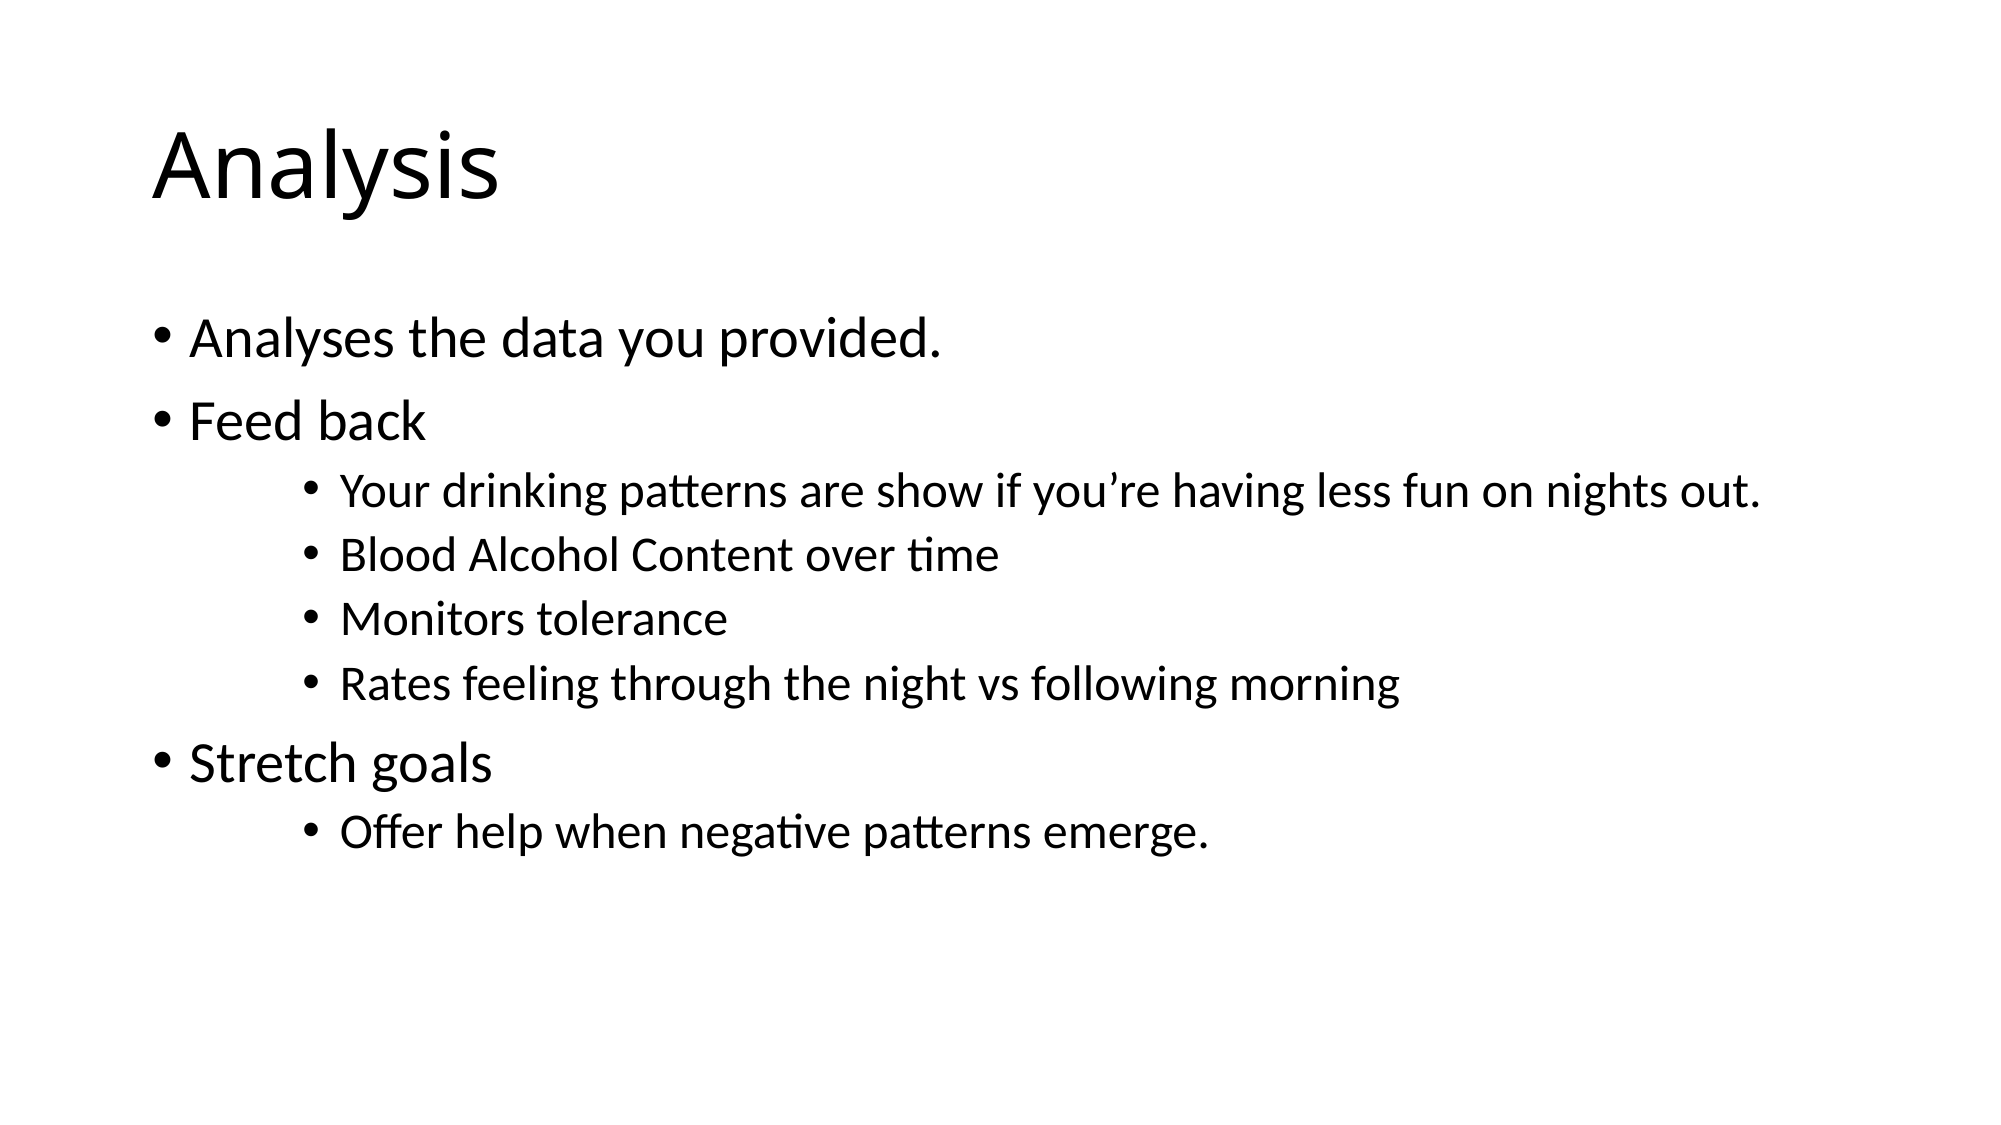

# Analysis
Analyses the data you provided.
Feed back
Your drinking patterns are show if you’re having less fun on nights out.
Blood Alcohol Content over time
Monitors tolerance
Rates feeling through the night vs following morning
Stretch goals
Offer help when negative patterns emerge.